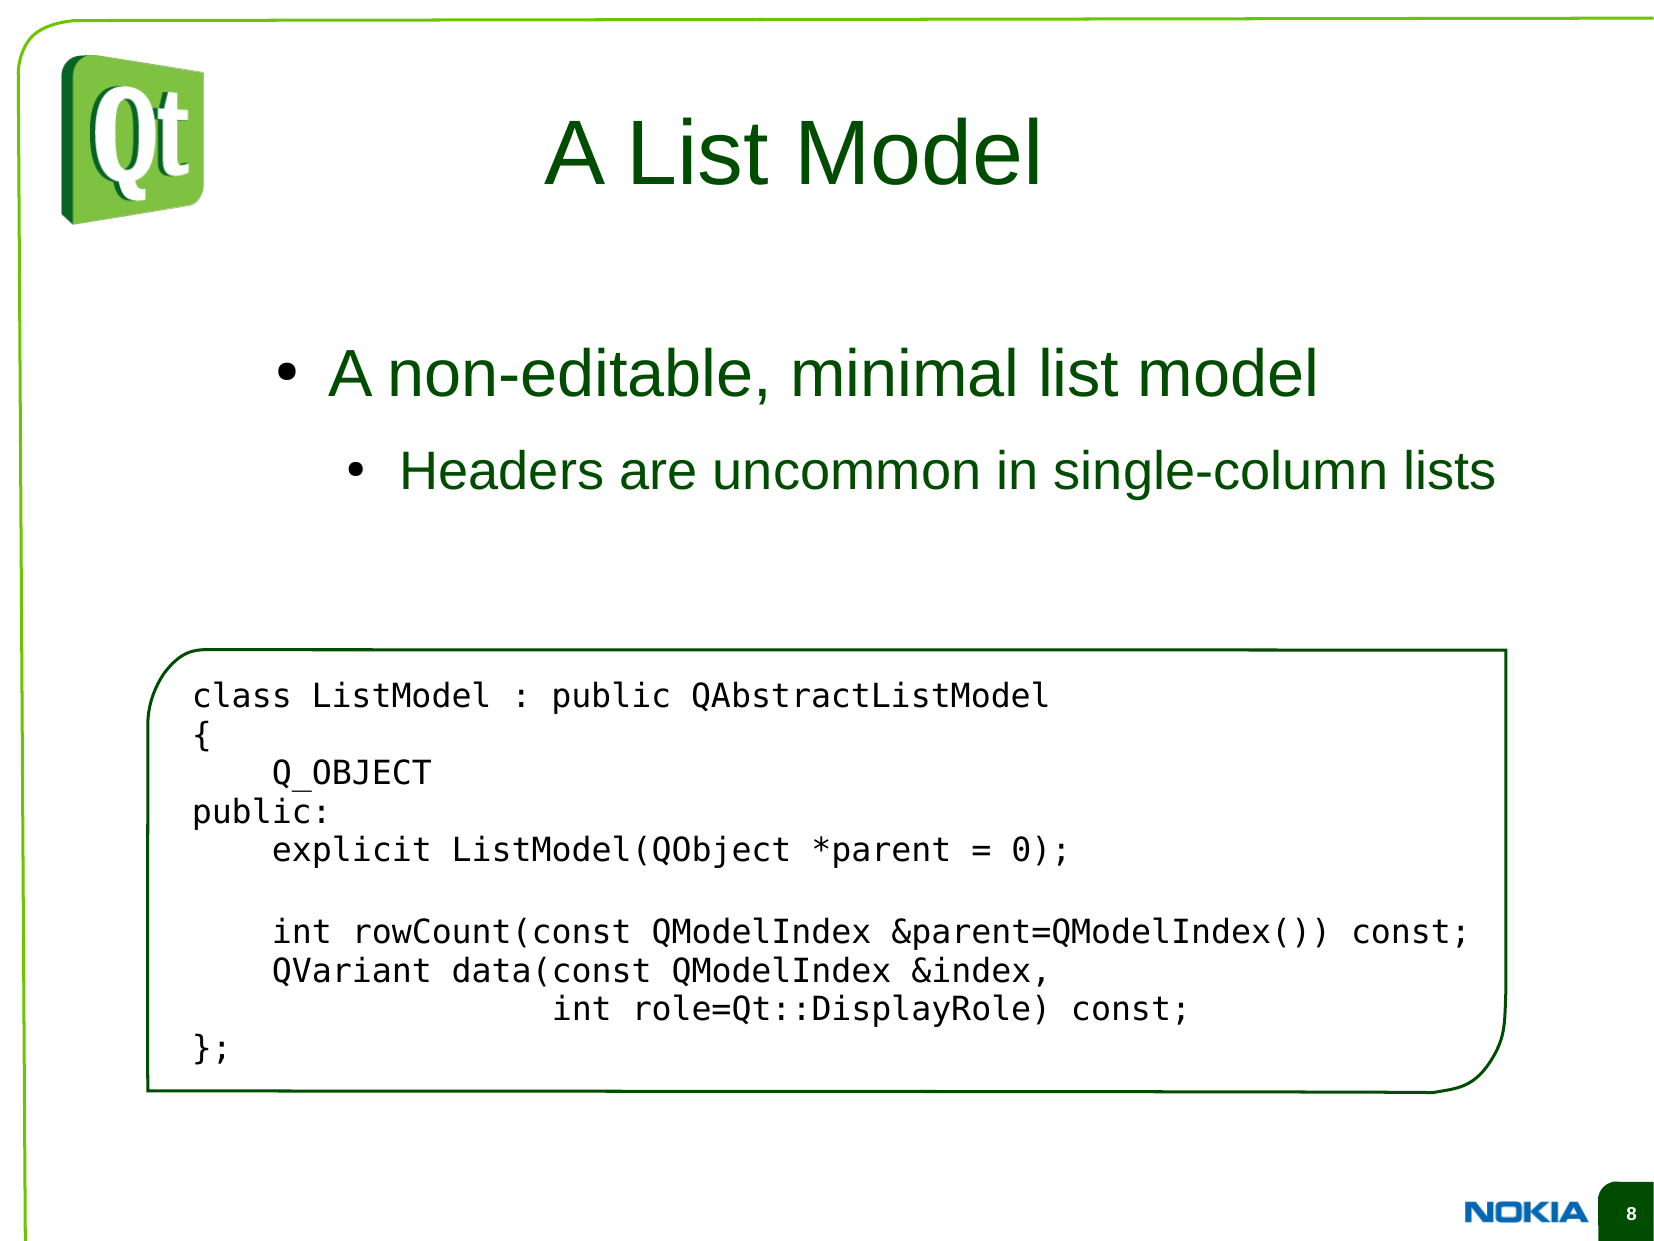

# A List Model
A non-editable, minimal list model
Headers are uncommon in single-column lists
class ListModel : public QAbstractListModel
{
 Q_OBJECT
public:
 explicit ListModel(QObject *parent = 0);
 int rowCount(const QModelIndex &parent=QModelIndex()) const;
 QVariant data(const QModelIndex &index,
 int role=Qt::DisplayRole) const;
};